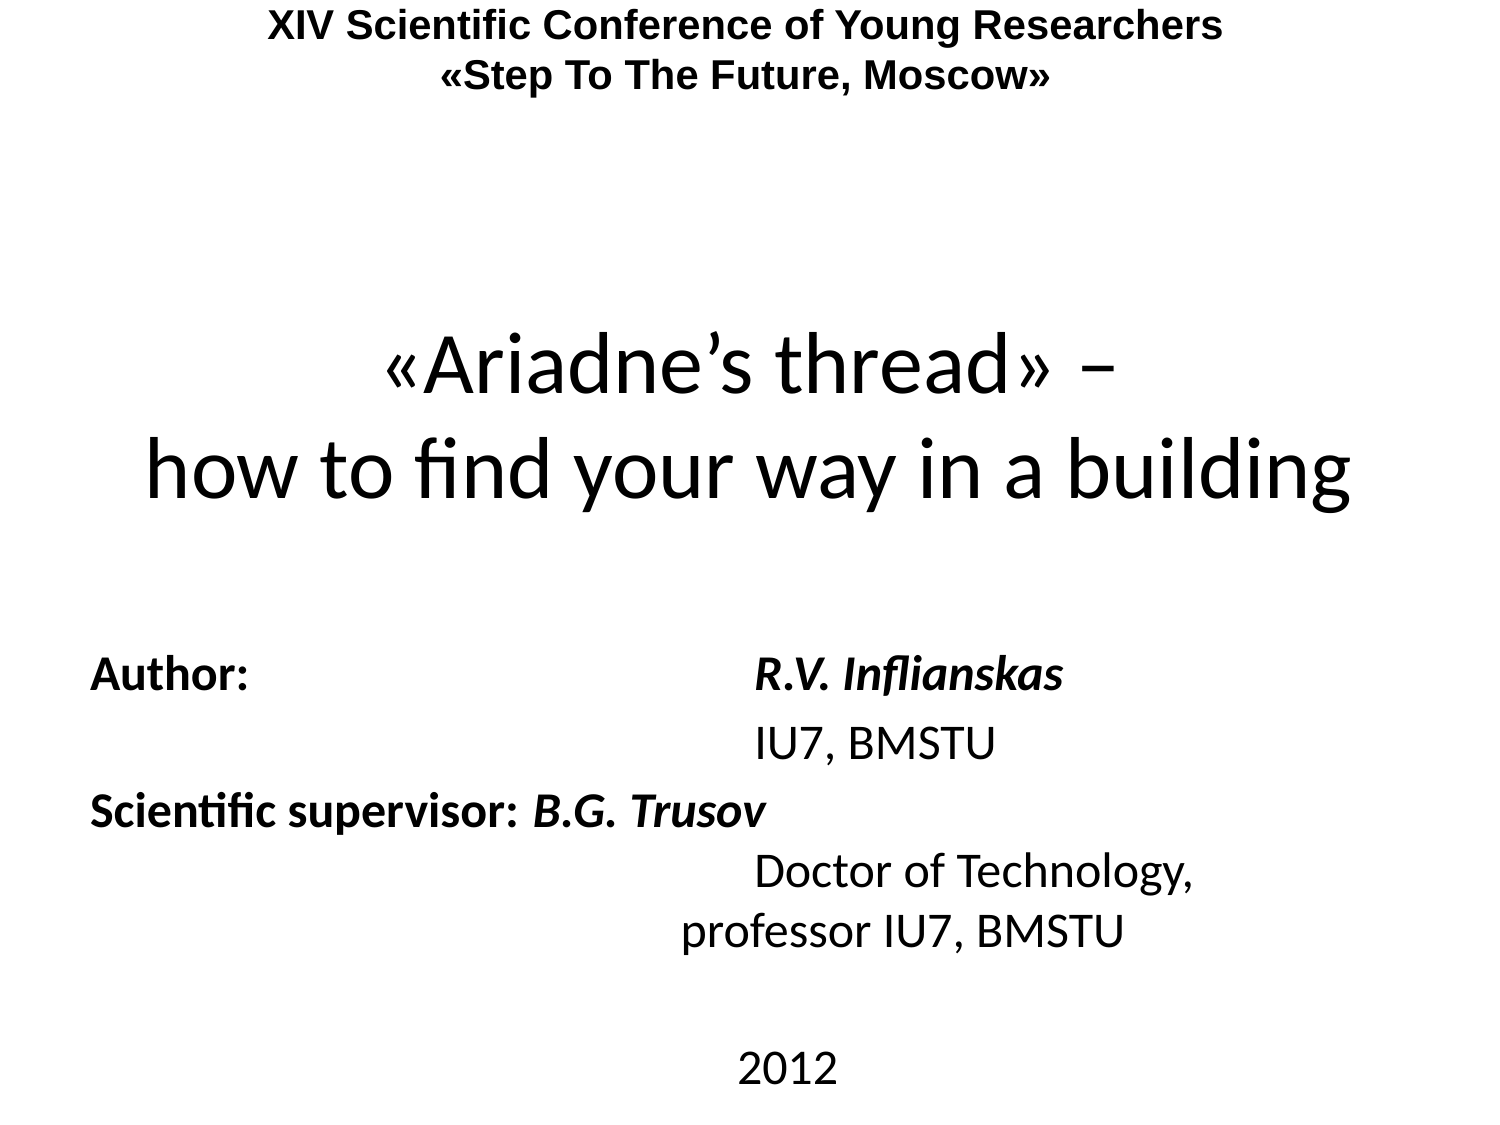

XIV Scientific Conference of Young Researchers
«Step To The Future, Moscow»
# «Ariadne’s thread» – how to find your way in a building
Author:							R.V. Inflianskas
									IU7, BMSTU
Scientific supervisor:	B.G. Trusov
									Doctor of Technology, 											professor IU7, BMSTU
2012